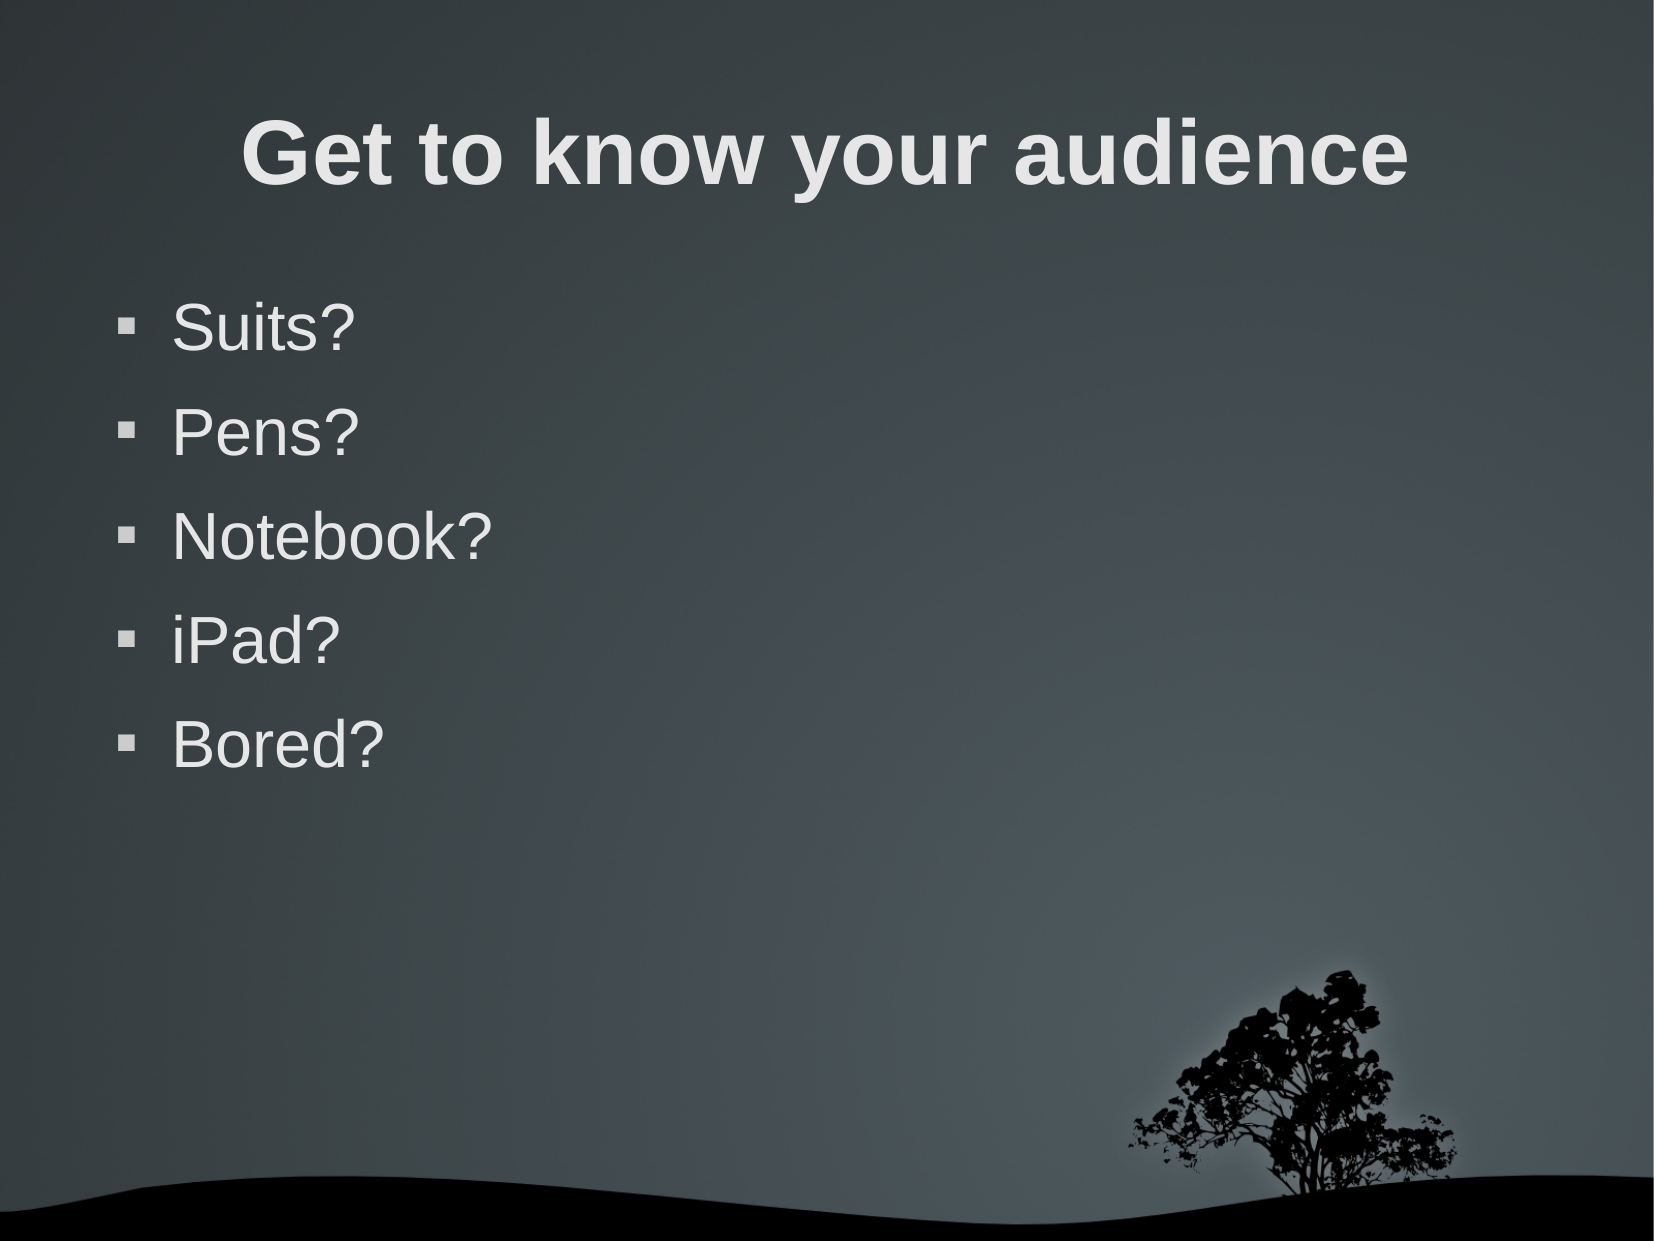

# Get to know your audience
Suits?
Pens?
Notebook?
iPad?
Bored?